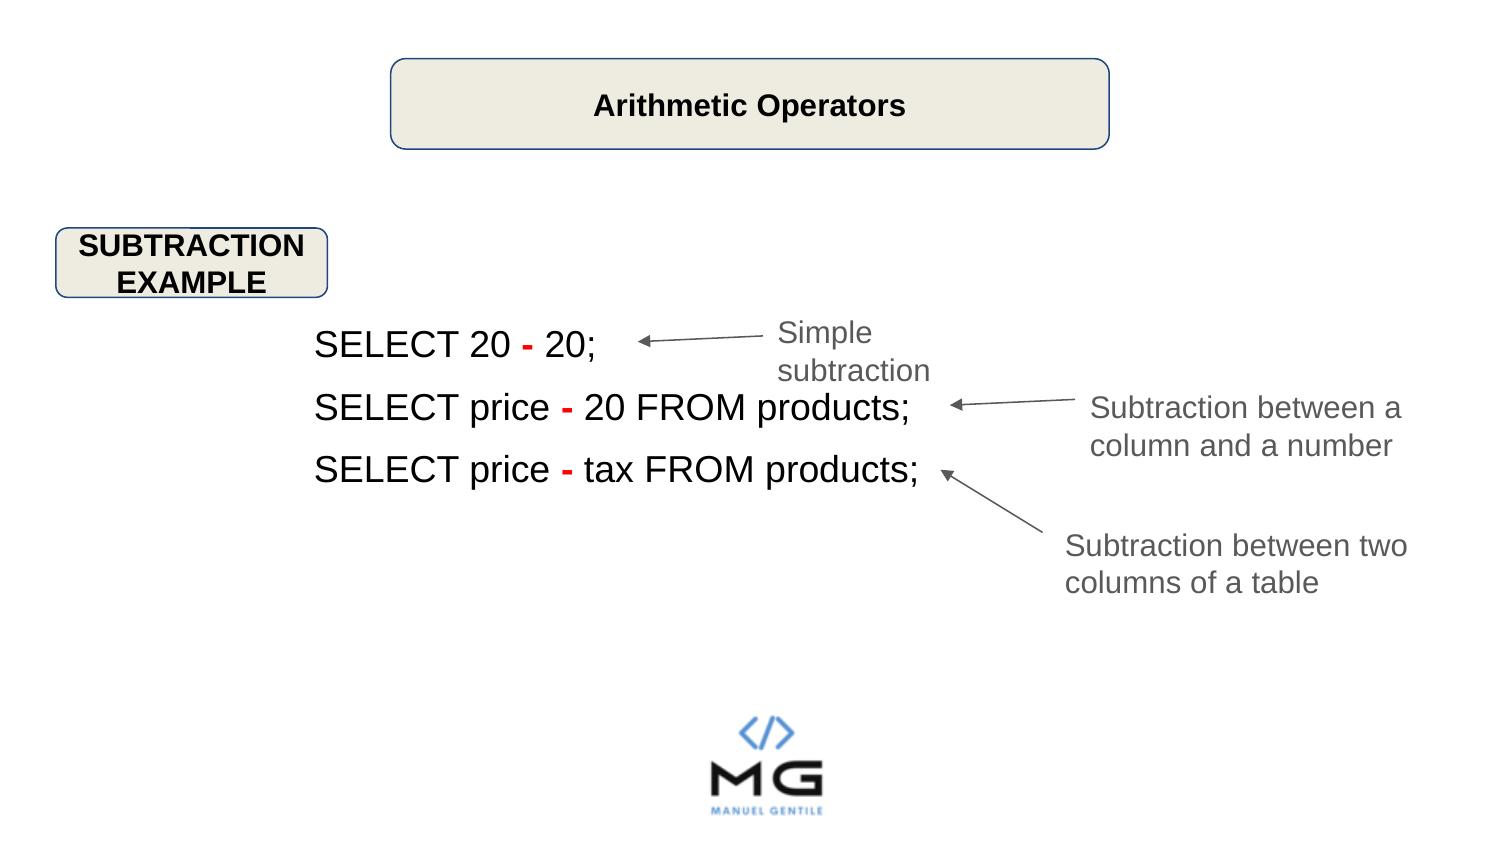

Arithmetic Operators
SUBTRACTION EXAMPLE
Simple subtraction
SELECT 20 - 20;
SELECT price - 20 FROM products;
Subtraction between a column and a number
SELECT price - tax FROM products;
Subtraction between two columns of a table